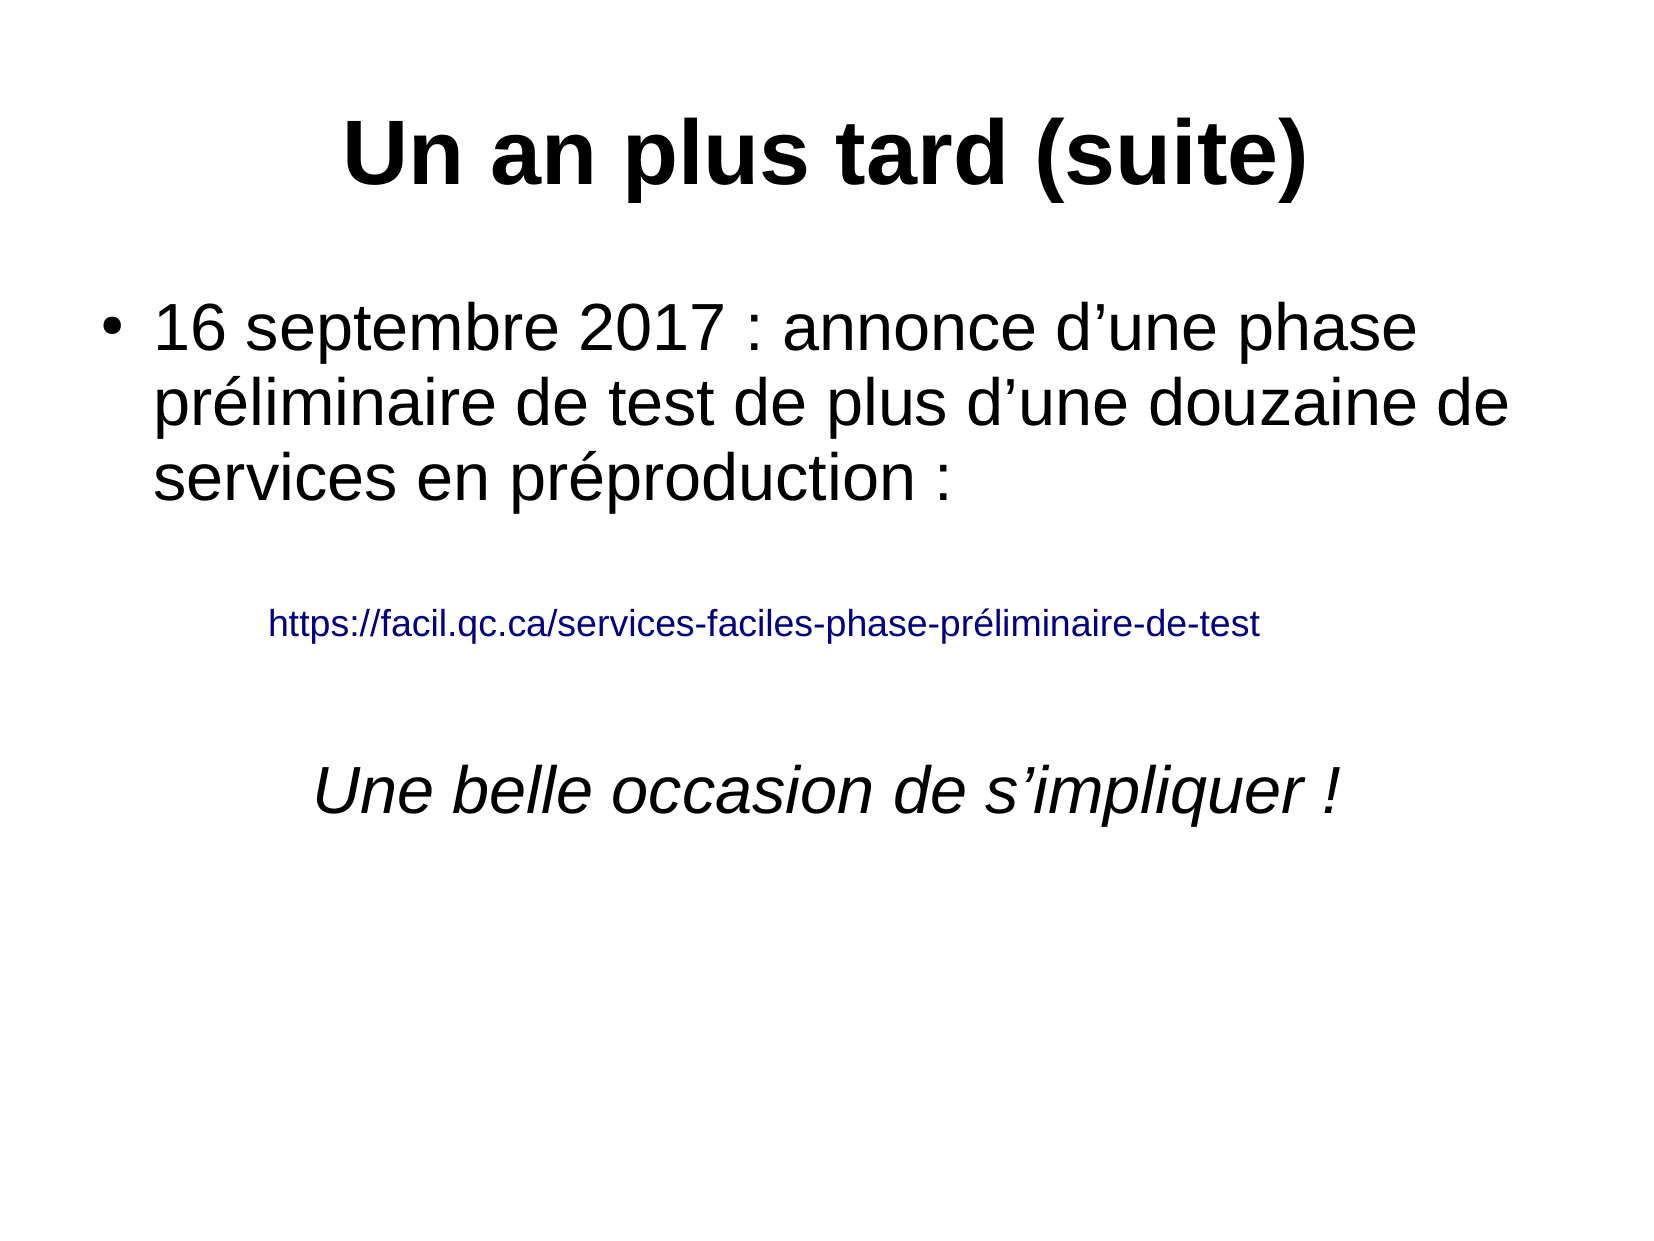

# Un an plus tard (suite)
16 septembre 2017 : annonce d’une phase préliminaire de test de plus d’une douzaine de services en préproduction :
Une belle occasion de s’impliquer !
https://facil.qc.ca/services-faciles-phase-préliminaire-de-test